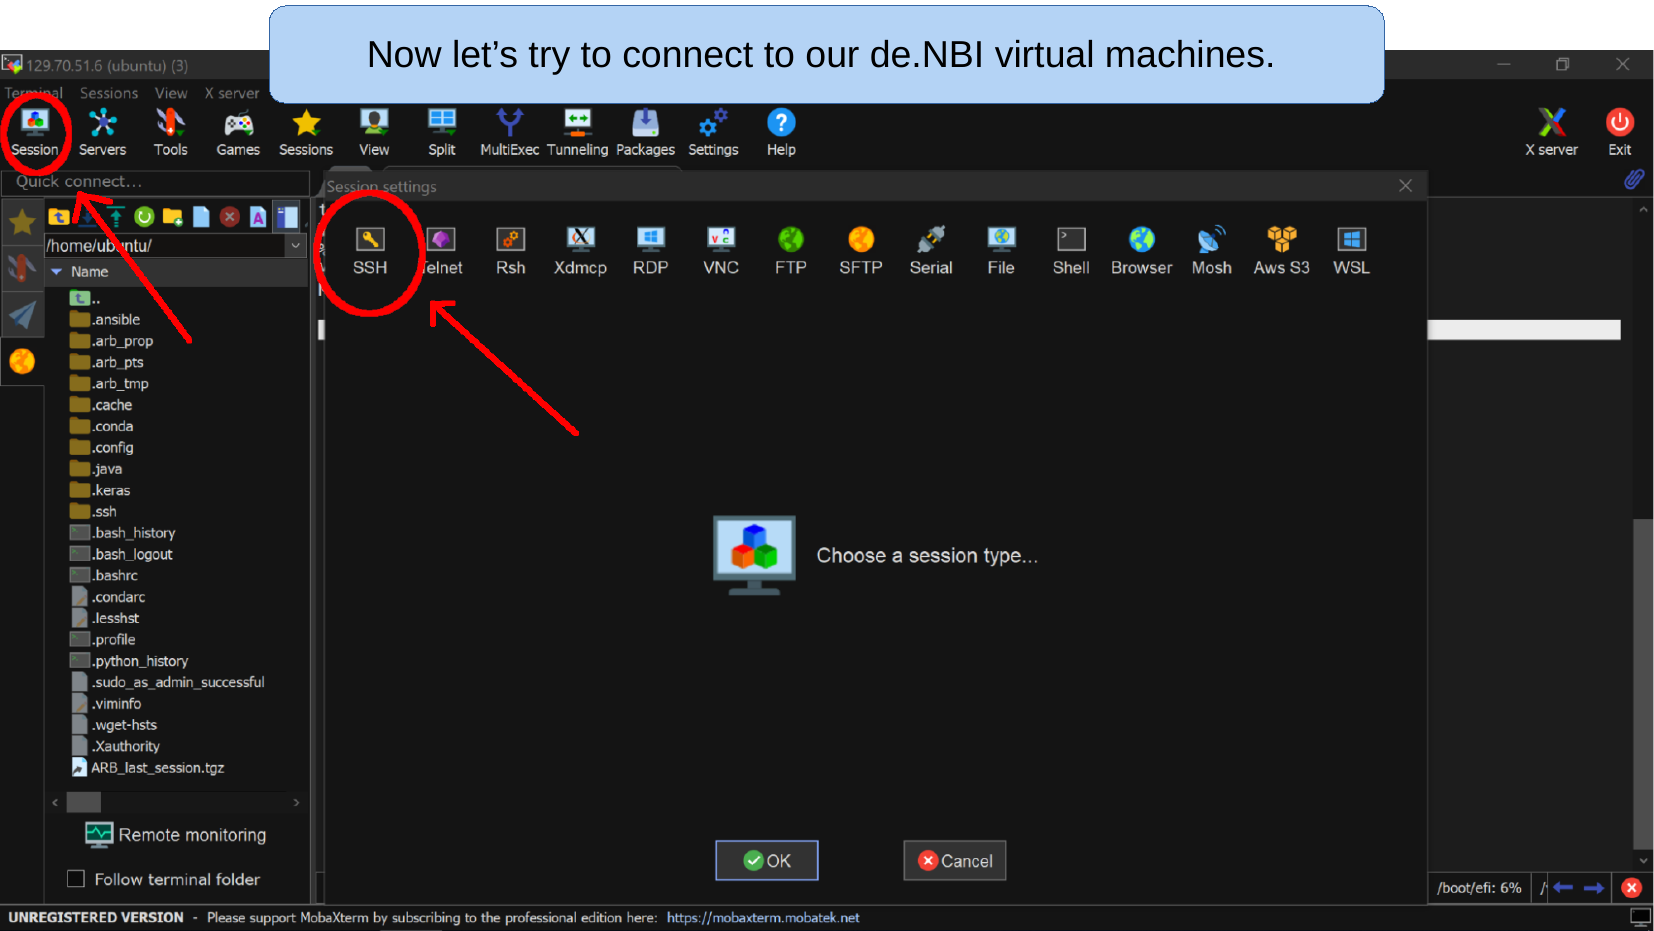

Now let’s try to connect to our de.NBI virtual machines.